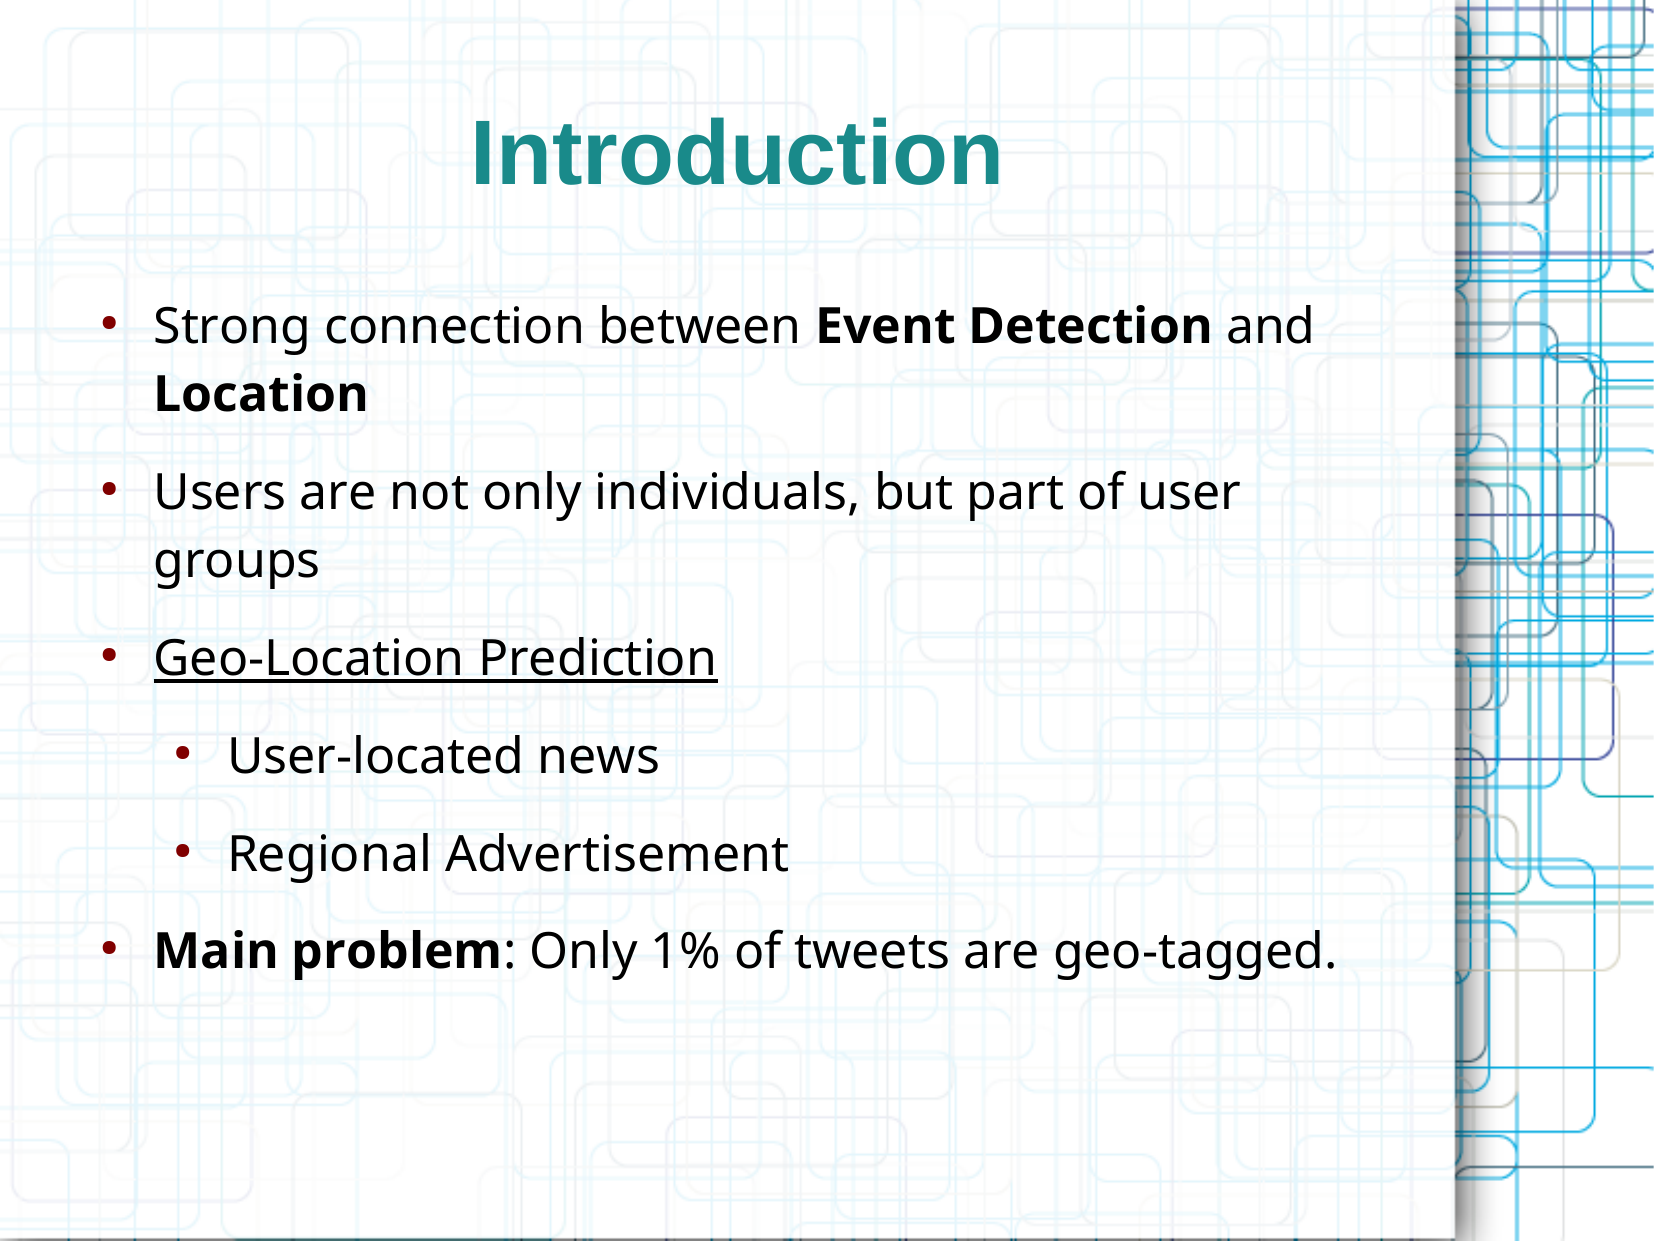

# Introduction
Strong connection between Event Detection and Location
Users are not only individuals, but part of user groups
Geo-Location Prediction
User-located news
Regional Advertisement
Main problem: Only 1% of tweets are geo-tagged.